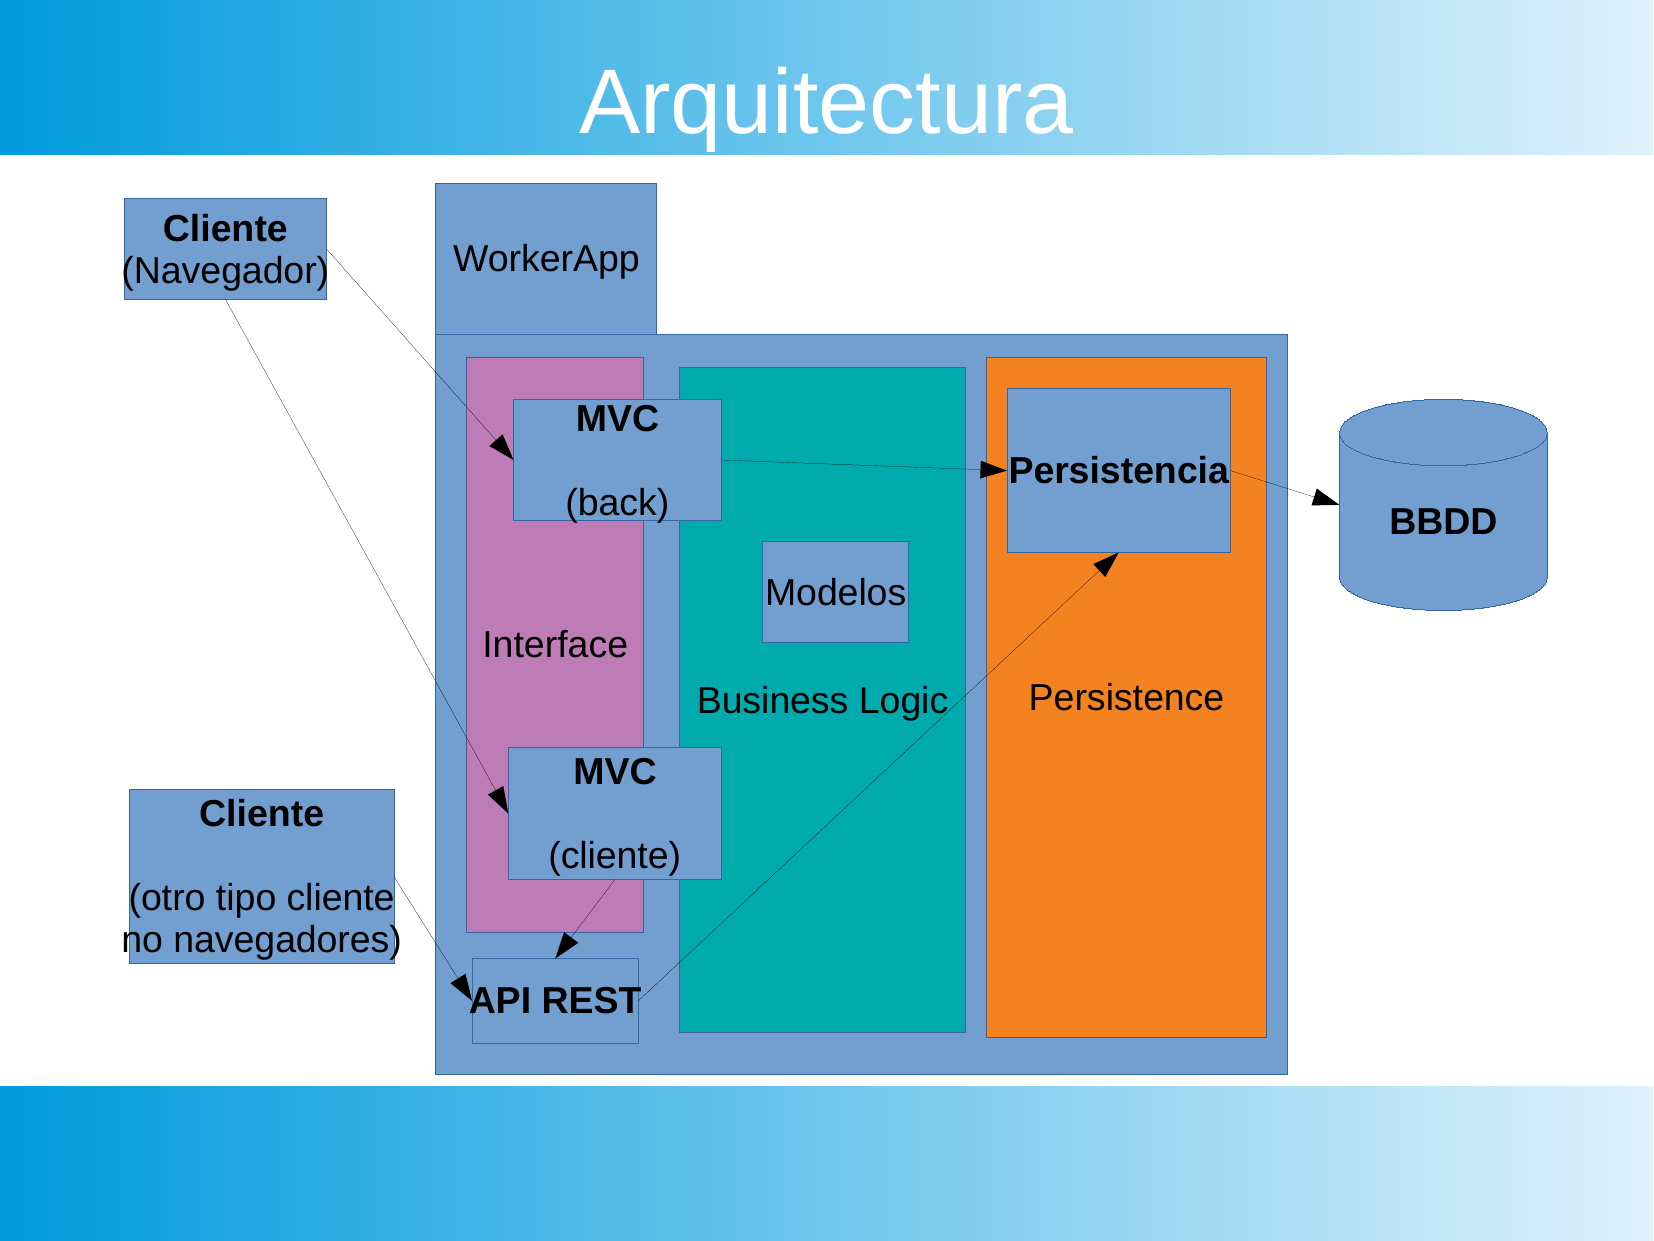

# Arquitectura
WorkerApp
Cliente
(Navegador)
Interface
Persistence
Business Logic
Persistencia
MVC
(back)
BBDD
Modelos
MVC
(cliente)
Cliente
(otro tipo cliente
no navegadores)
API REST